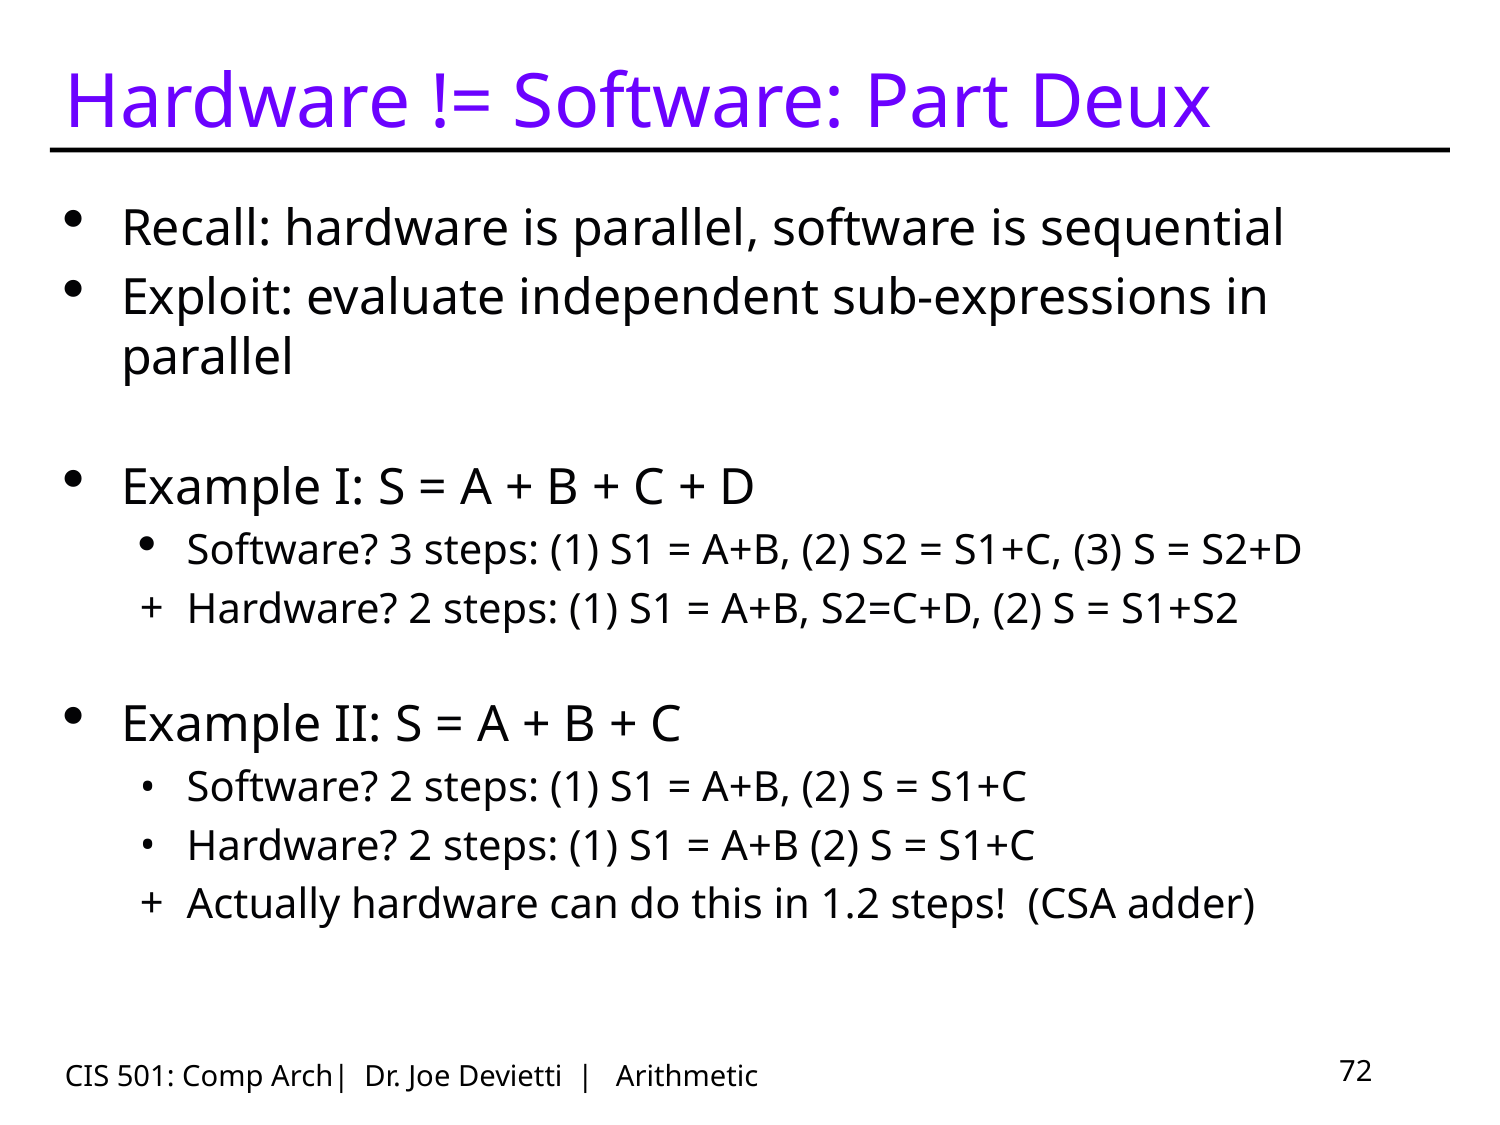

Hardware != Software: Part Deux
Recall: hardware is parallel, software is sequential
Exploit: evaluate independent sub-expressions in parallel
Example I: S = A + B + C + D
Software? 3 steps: (1) S1 = A+B, (2) S2 = S1+C, (3) S = S2+D
Hardware? 2 steps: (1) S1 = A+B, S2=C+D, (2) S = S1+S2
Example II: S = A + B + C
Software? 2 steps: (1) S1 = A+B, (2) S = S1+C
Hardware? 2 steps: (1) S1 = A+B (2) S = S1+C
Actually hardware can do this in 1.2 steps! (CSA adder)
CIS 501: Comp Arch| Dr. Joe Devietti | Arithmetic